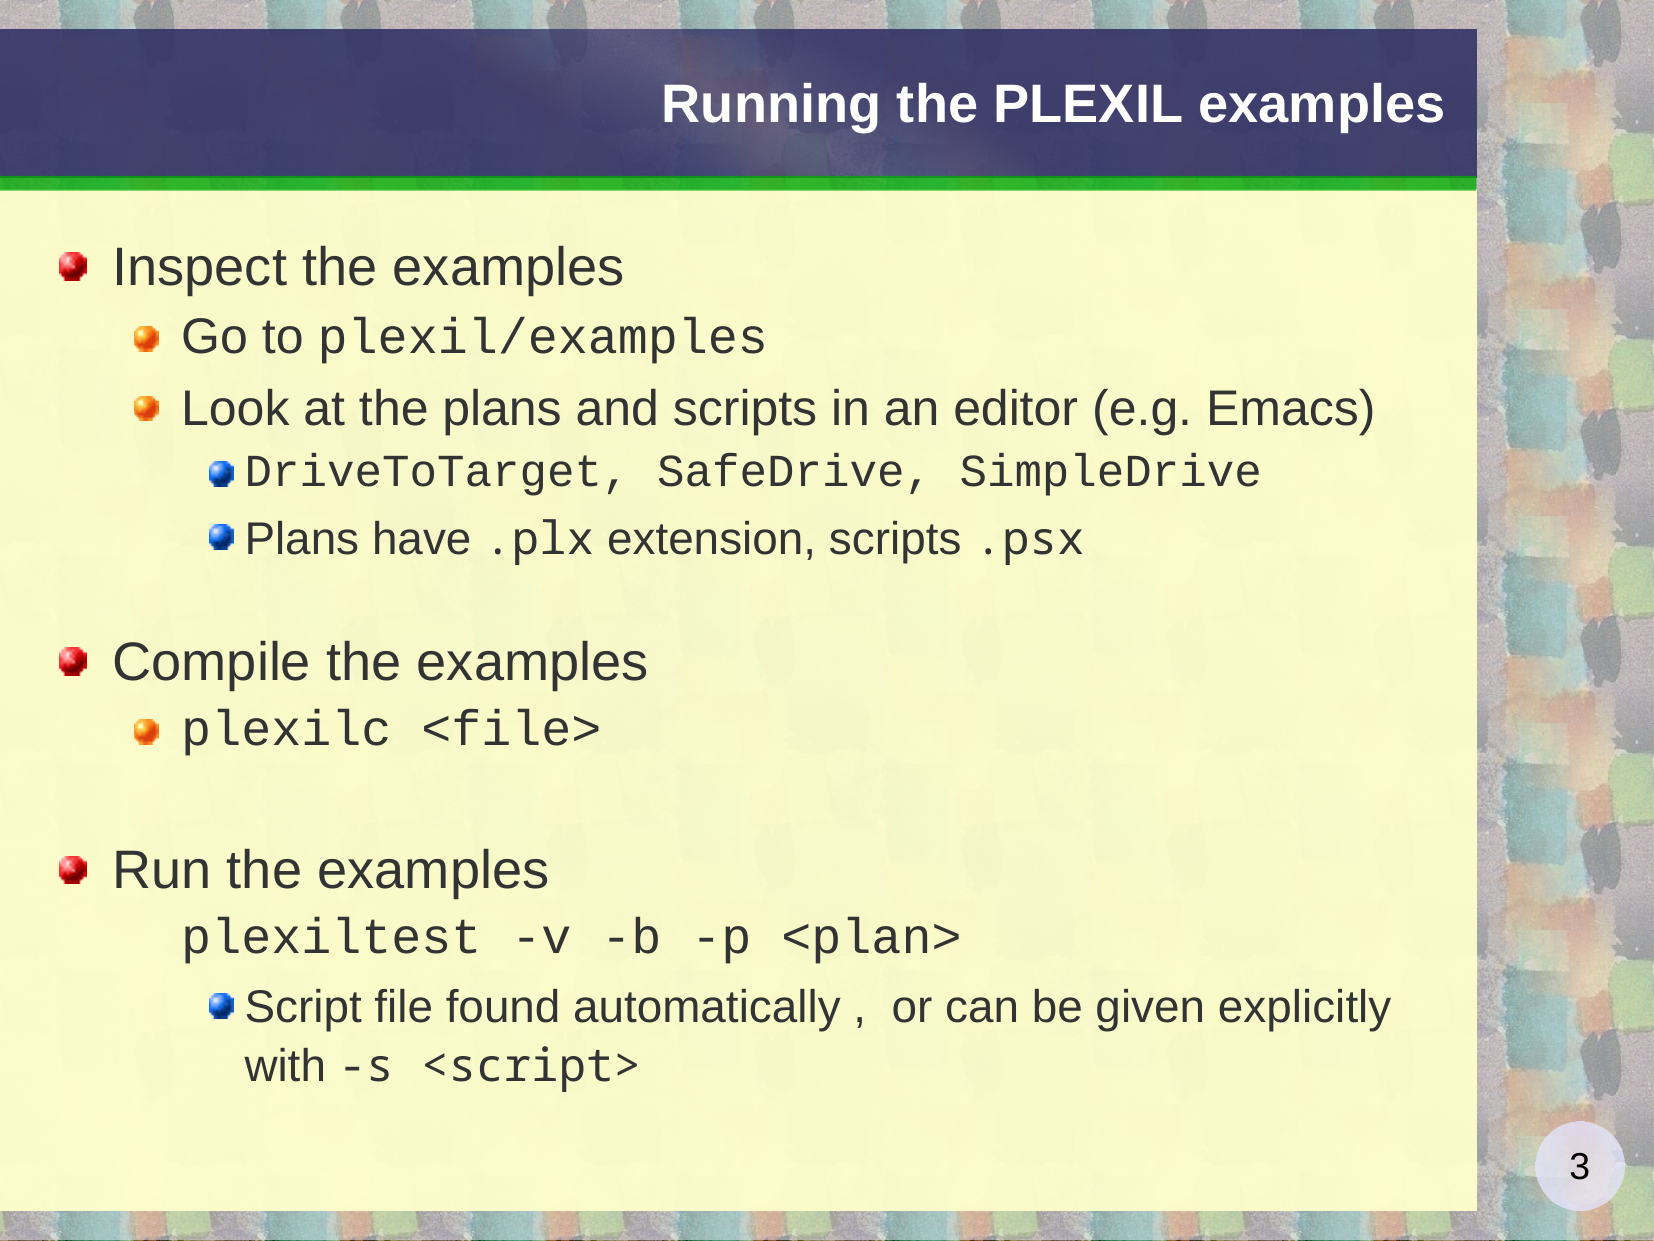

# Running the PLEXIL examples
Inspect the examples
Go to plexil/examples
Look at the plans and scripts in an editor (e.g. Emacs)
DriveToTarget, SafeDrive, SimpleDrive
Plans have .plx extension, scripts .psx
Compile the examples
plexilc <file>
Run the examples
plexiltest -v -b -p <plan>
Script file found automatically , or can be given explicitly with -s <script>